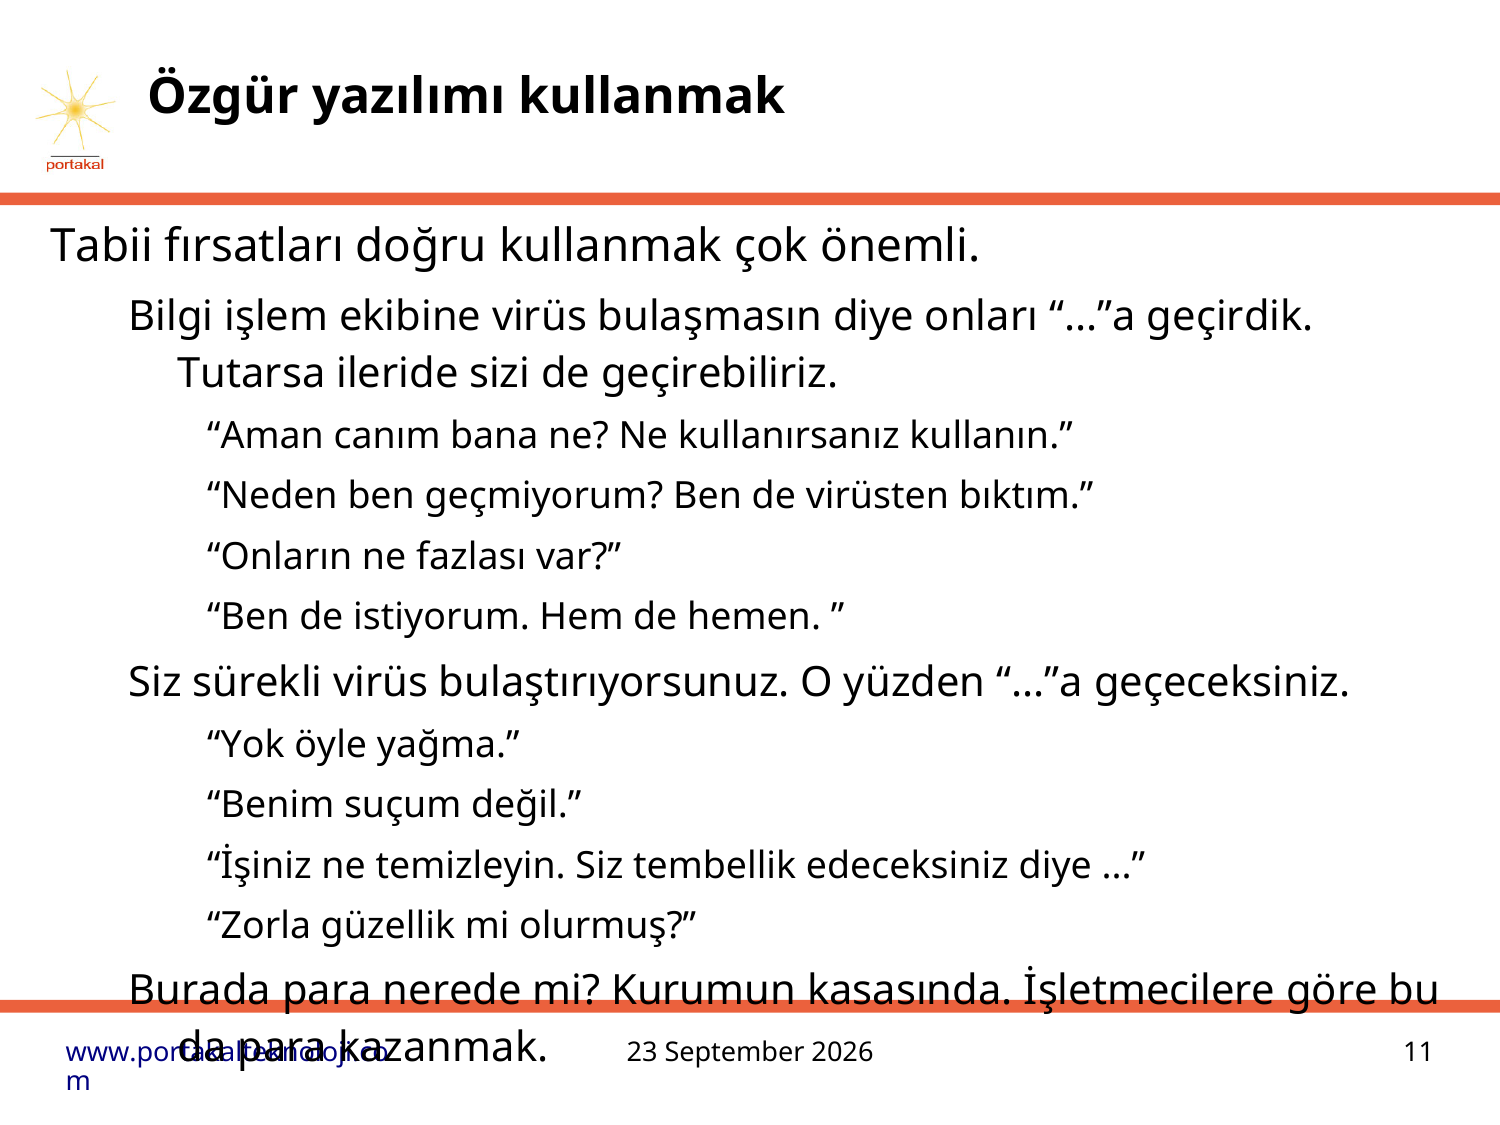

# Özgür yazılımı kullanmak
Tabii fırsatları doğru kullanmak çok önemli.
Bilgi işlem ekibine virüs bulaşmasın diye onları “...”a geçirdik. Tutarsa ileride sizi de geçirebiliriz.
“Aman canım bana ne? Ne kullanırsanız kullanın.”
“Neden ben geçmiyorum? Ben de virüsten bıktım.”
“Onların ne fazlası var?”
“Ben de istiyorum. Hem de hemen. ”
Siz sürekli virüs bulaştırıyorsunuz. O yüzden “...”a geçeceksiniz.
“Yok öyle yağma.”
“Benim suçum değil.”
“İşiniz ne temizleyin. Siz tembellik edeceksiniz diye ...”
“Zorla güzellik mi olurmuş?”
Burada para nerede mi? Kurumun kasasında. İşletmecilere göre bu da para kazanmak.